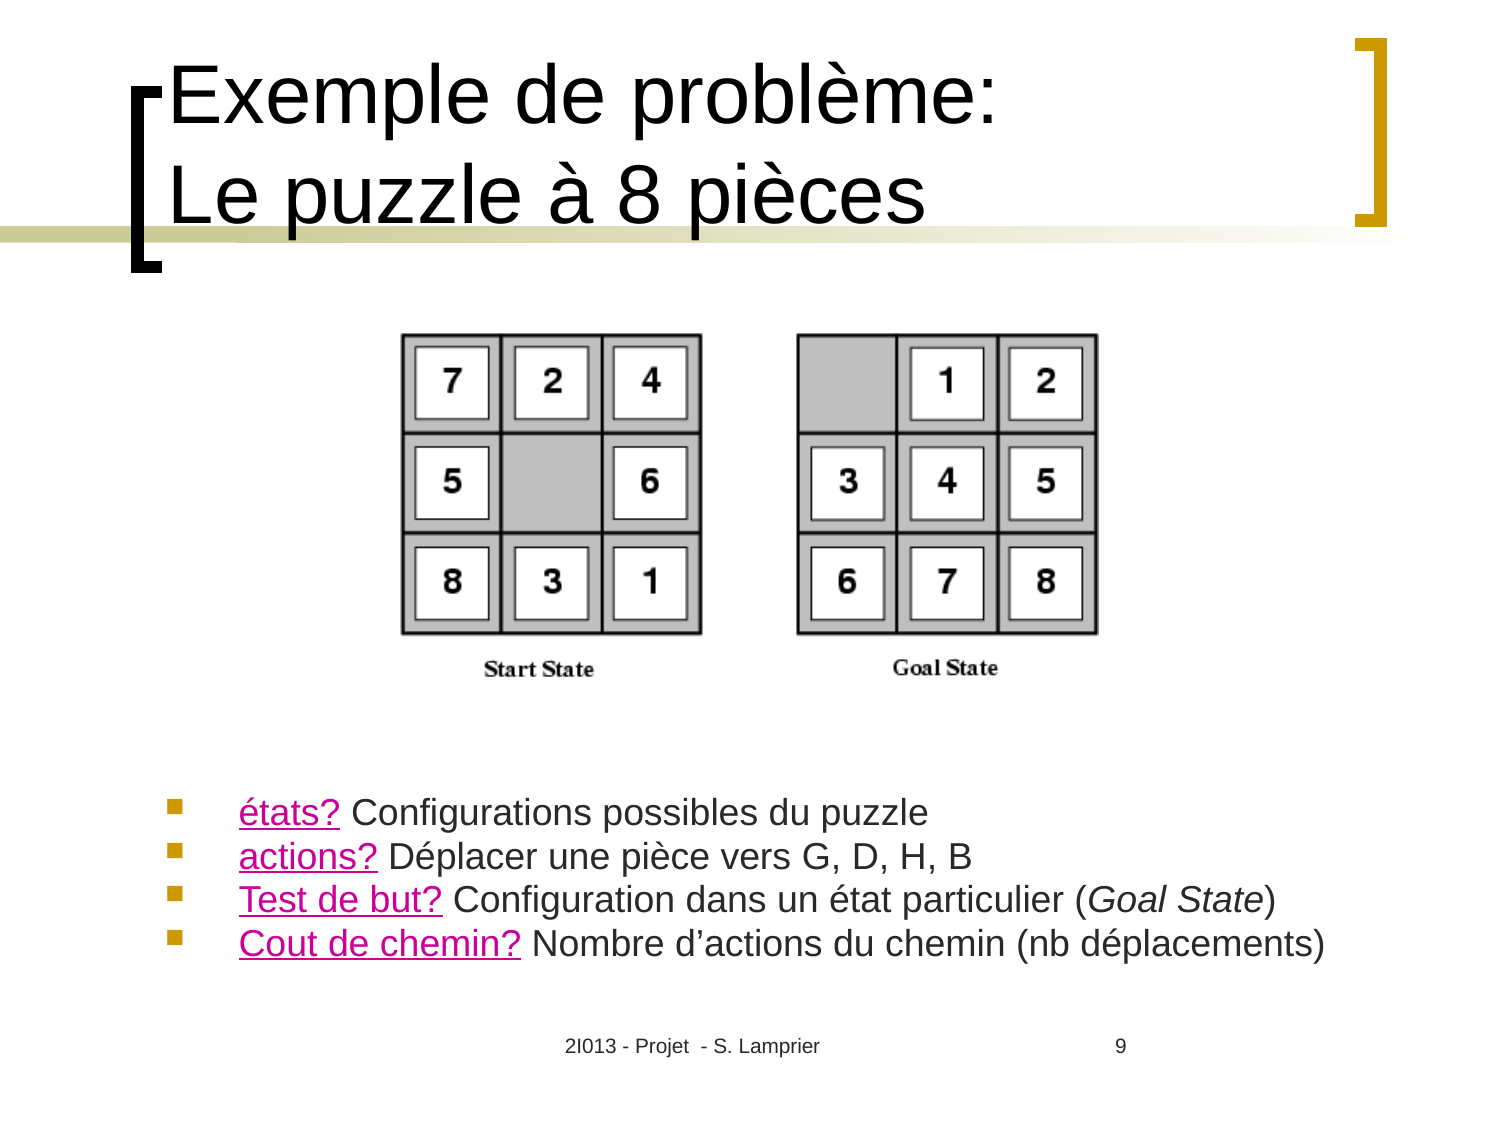

# Exemple de problème: Le puzzle à 8 pièces
états? Configurations possibles du puzzle
actions? Déplacer une pièce vers G, D, H, B
Test de but? Configuration dans un état particulier (Goal State)
Cout de chemin? Nombre d’actions du chemin (nb déplacements)
2I013 - Projet - S. Lamprier